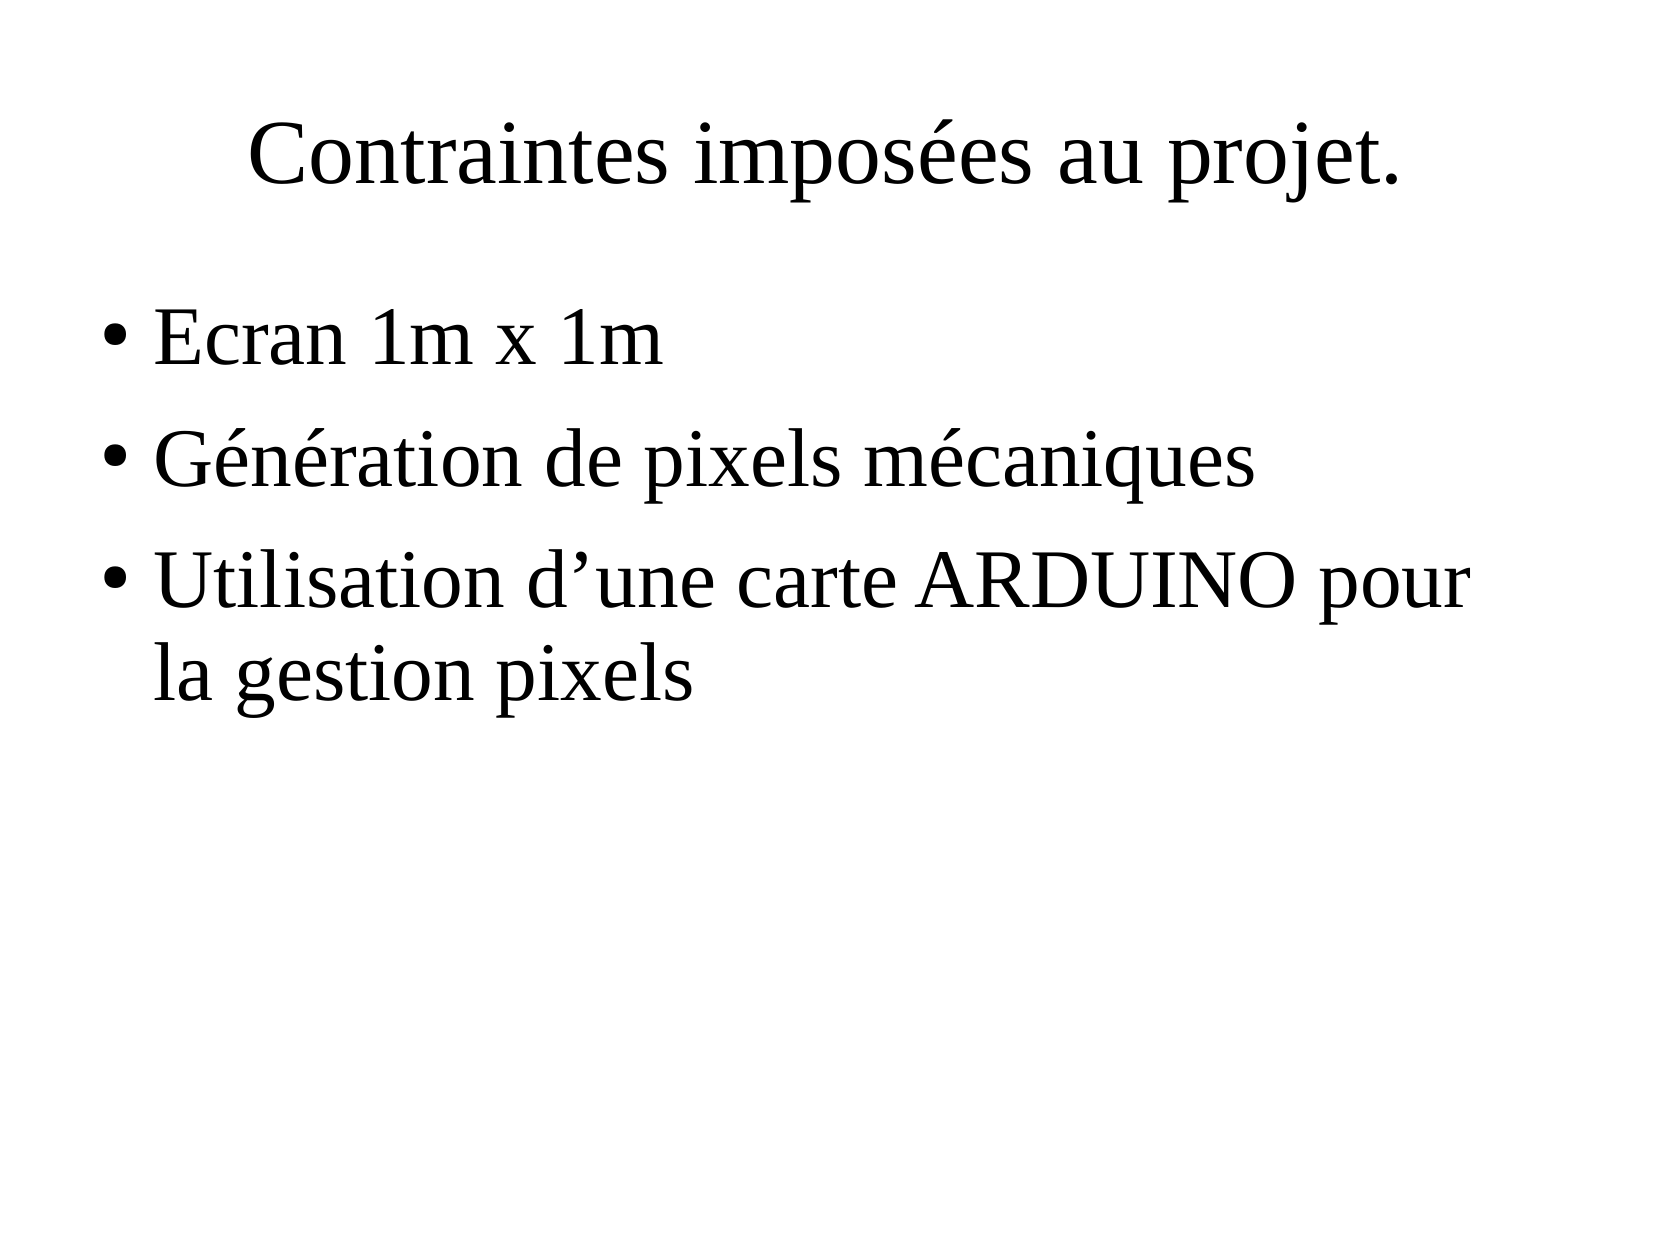

# Contraintes imposées au projet.
Ecran 1m x 1m
Génération de pixels mécaniques
Utilisation d’une carte ARDUINO pour la gestion pixels